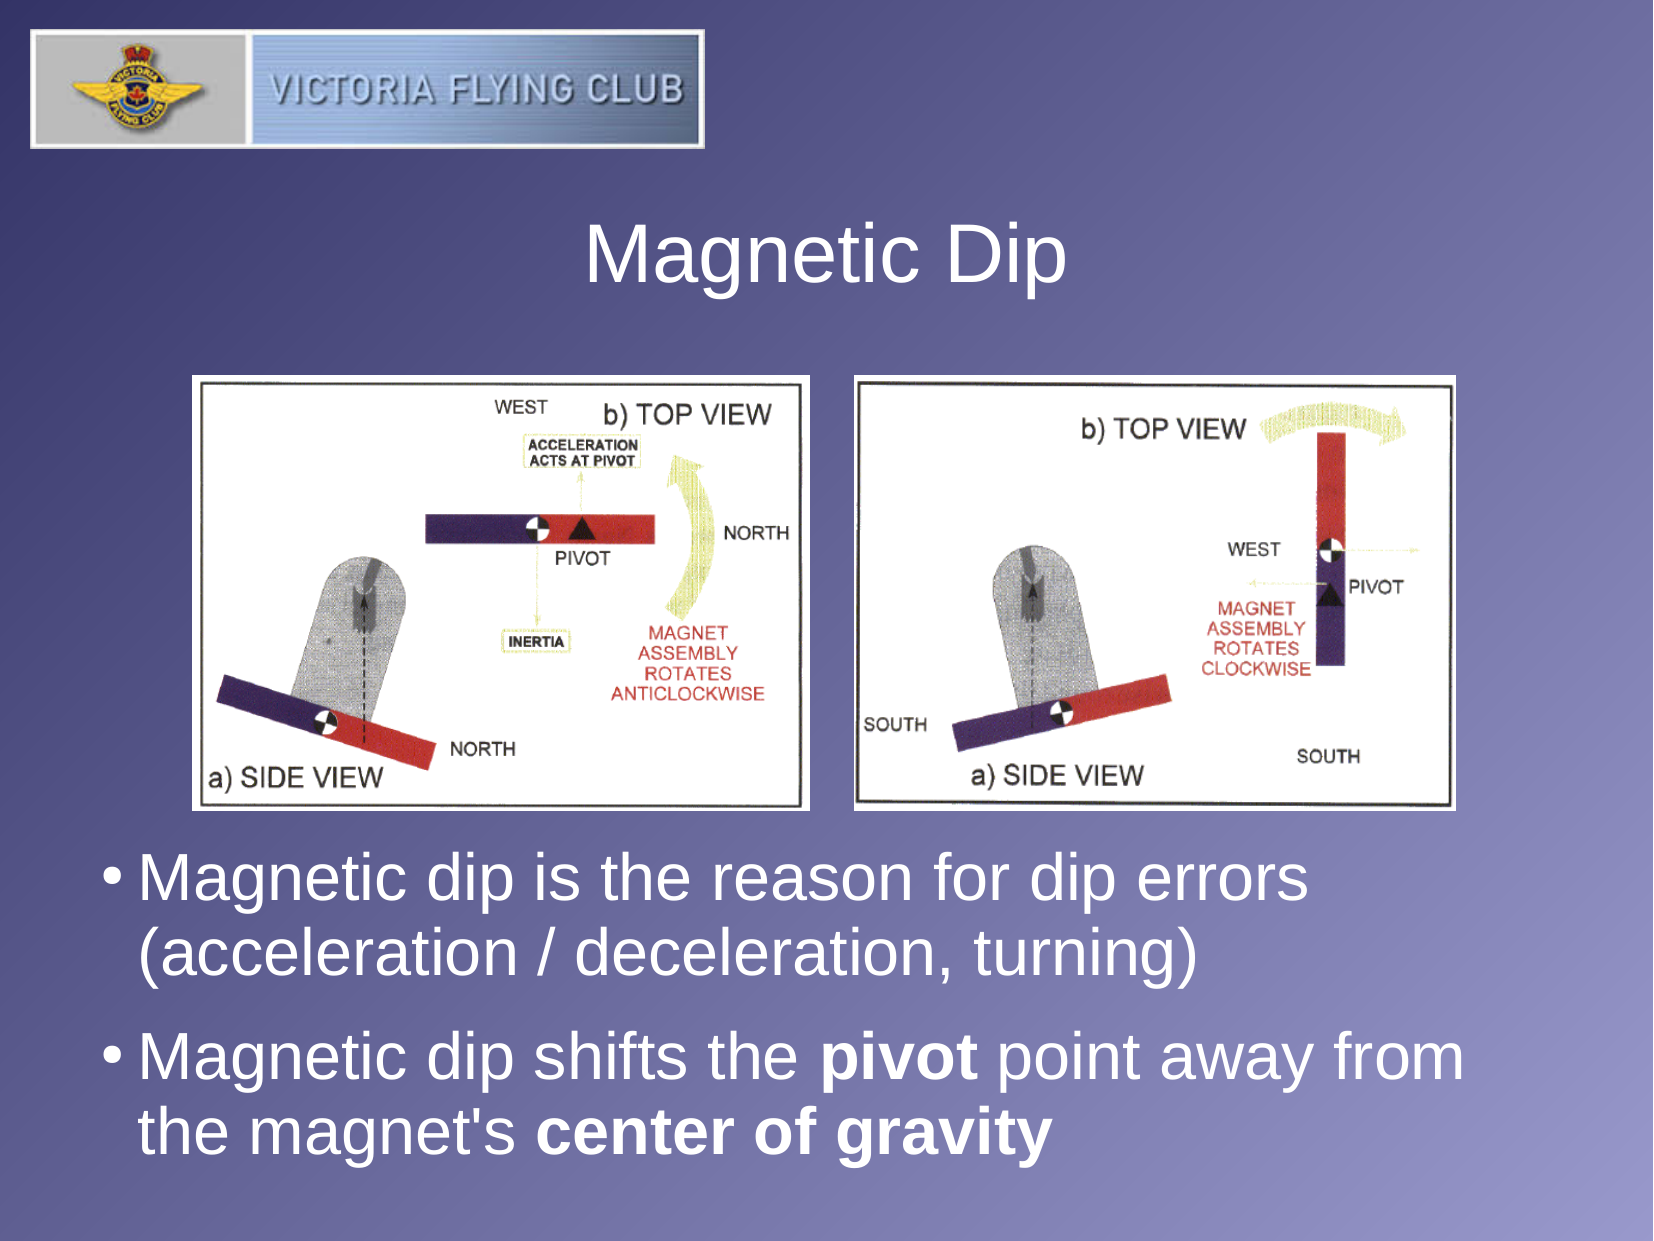

# Magnetic Dip
Magnetic dip is the reason for dip errors (acceleration / deceleration, turning)
Magnetic dip shifts the pivot point away from the magnet's center of gravity